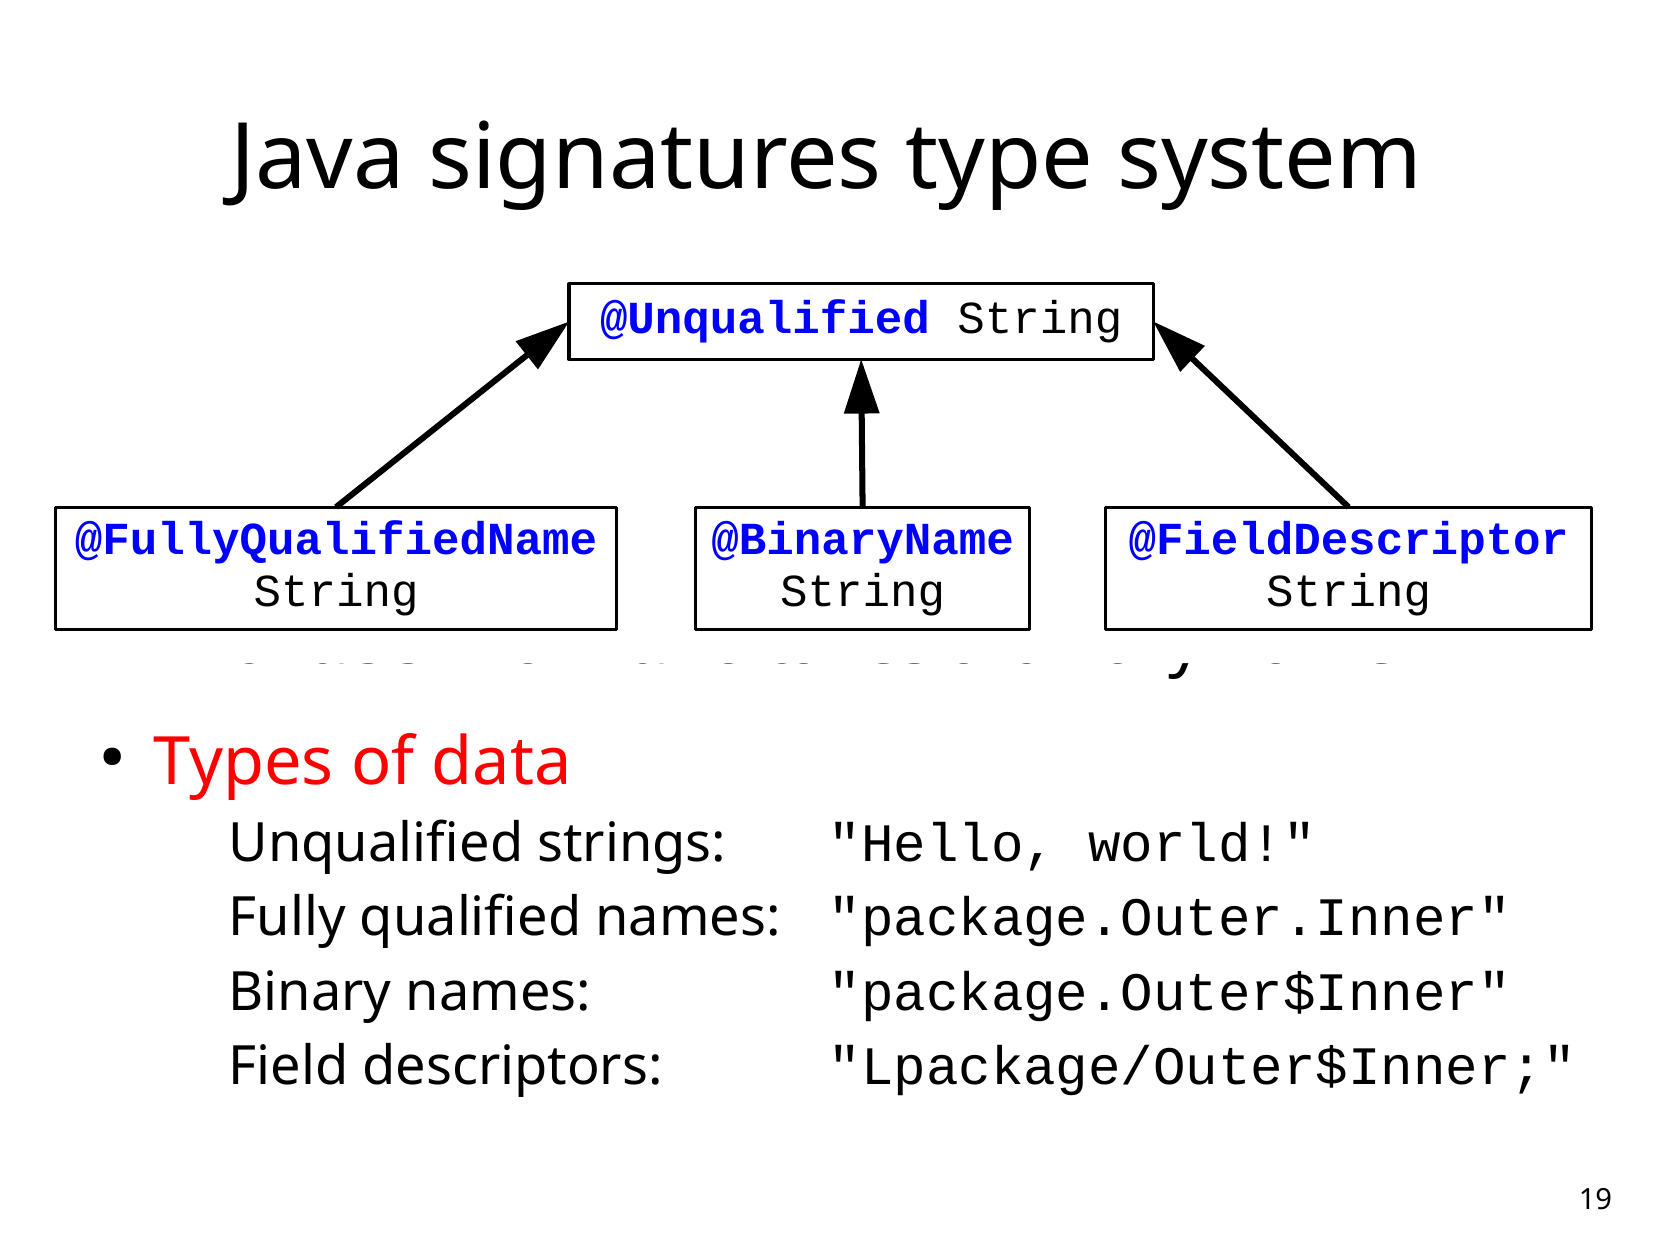

# Java signatures type system
@Unqualified String
Runtime behavior to prevent
	ClassNotFoundException
Legal operations
	Class.forName takes a binary name
Types of data
	Unqualified strings:		"Hello, world!"
	Fully qualified names:	"package.Outer.Inner"
	Binary names:				"package.Outer$Inner"
	Field descriptors:			"Lpackage/Outer$Inner;"
@FullyQualifiedName
String
@BinaryName
String
@FieldDescriptor
String
19